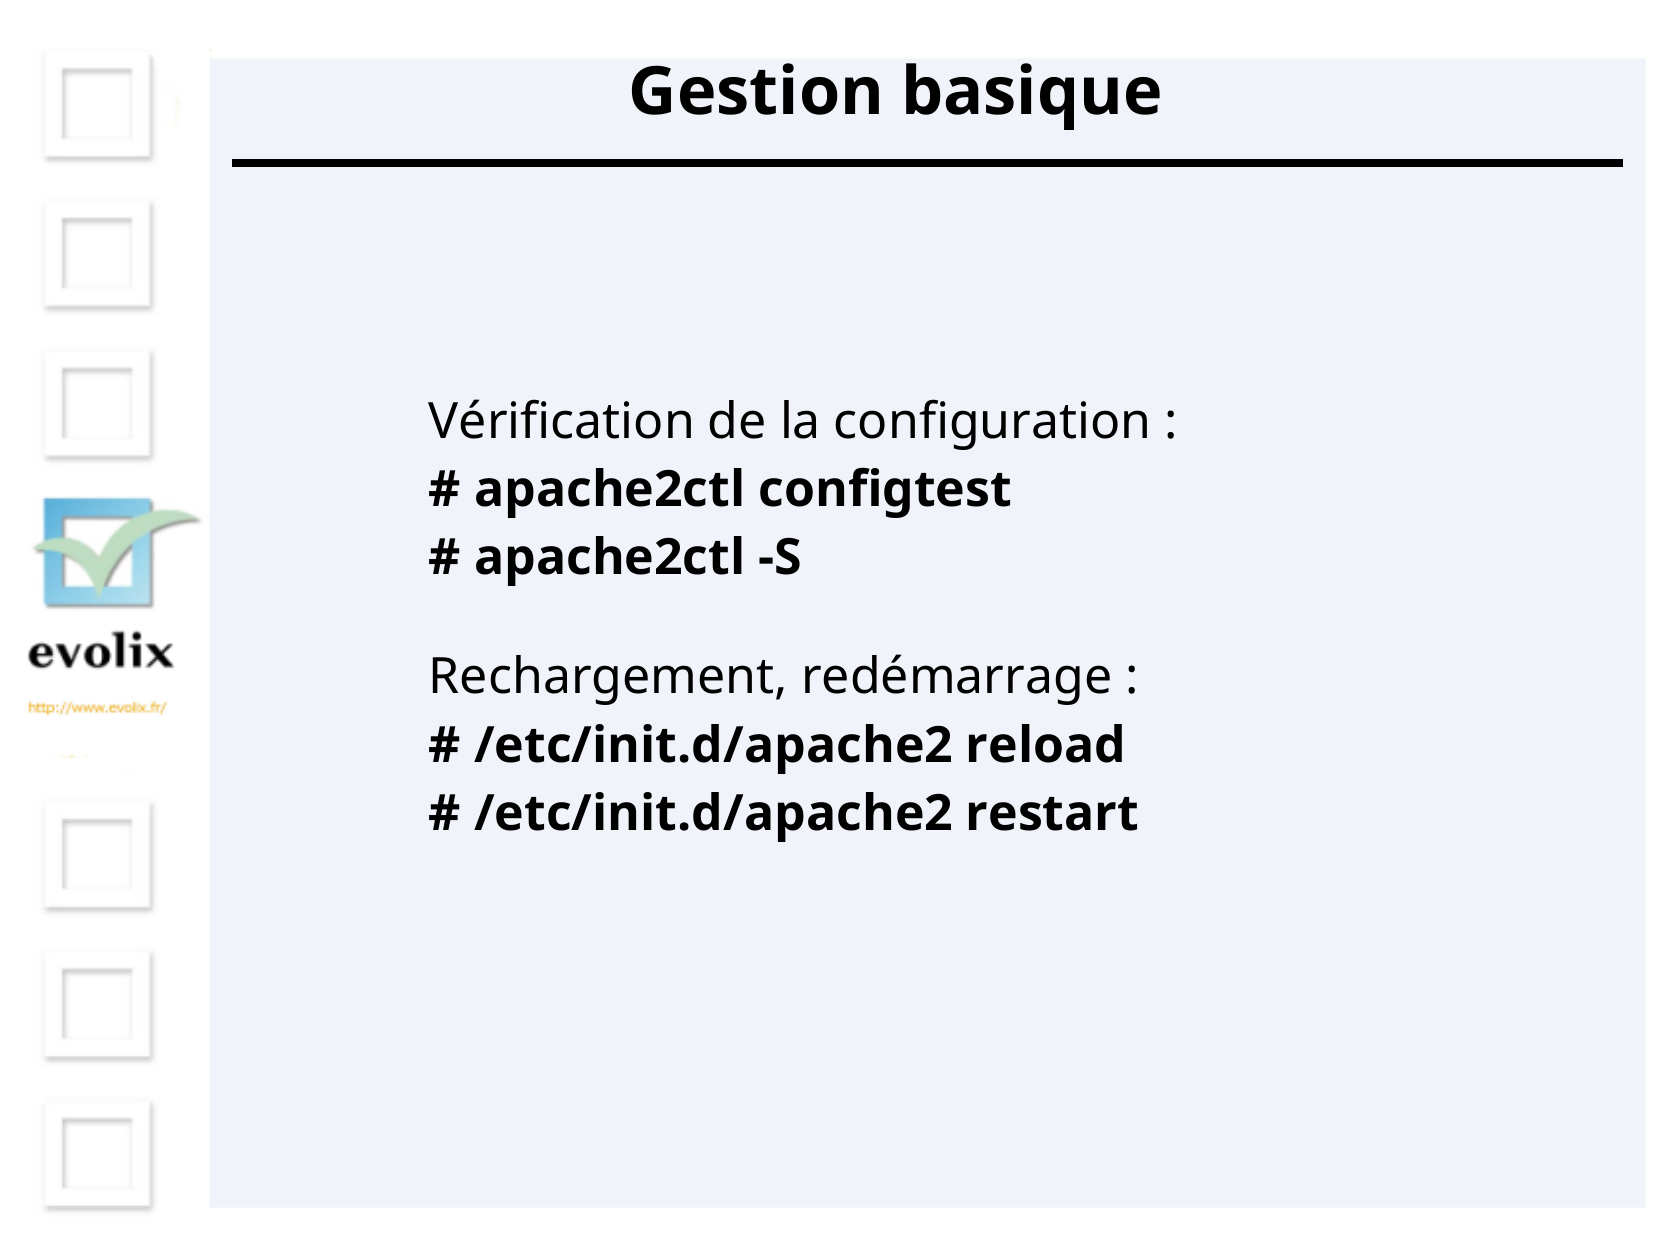

# Gestion basique
Vérification de la configuration :
# apache2ctl configtest
# apache2ctl -S
Rechargement, redémarrage :
# /etc/init.d/apache2 reload
# /etc/init.d/apache2 restart